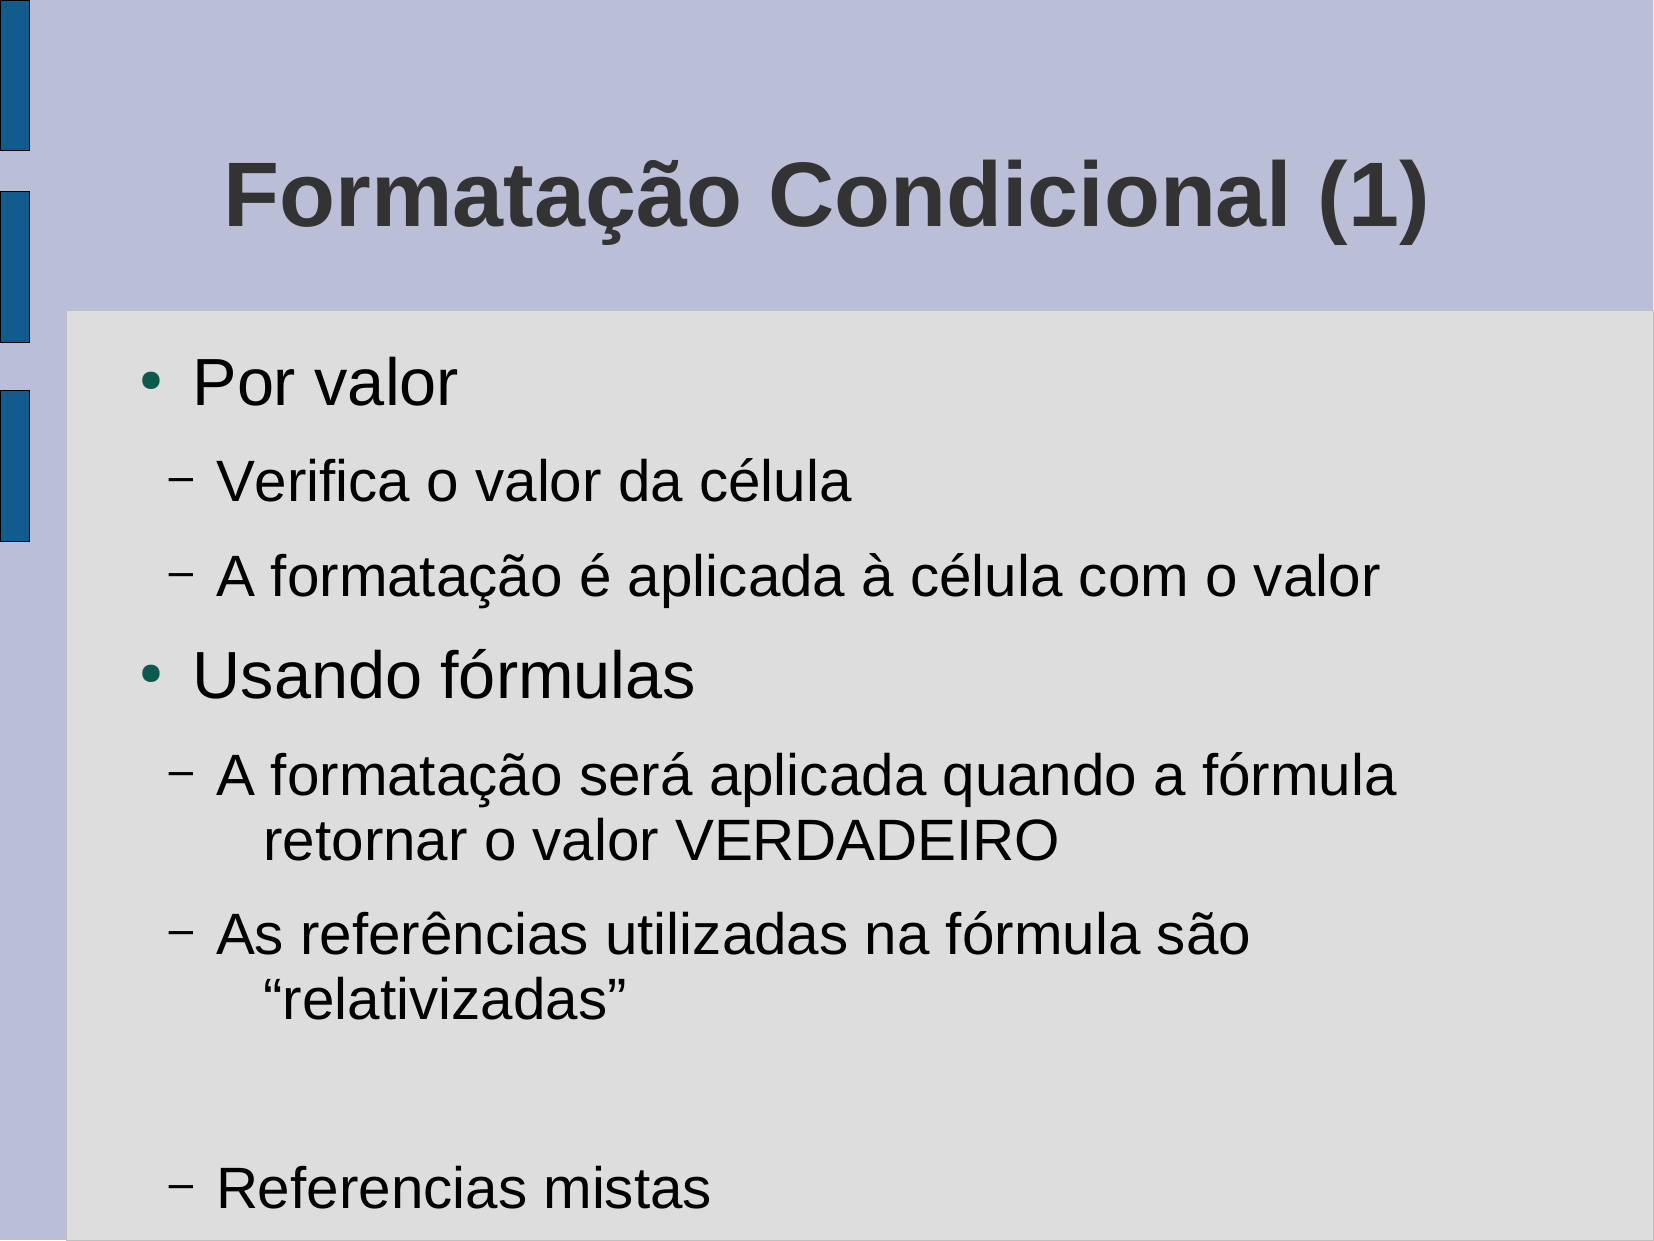

# Formatação Condicional (1)
Por valor
Verifica o valor da célula
A formatação é aplicada à célula com o valor
Usando fórmulas
A formatação será aplicada quando a fórmula retornar o valor VERDADEIRO
As referências utilizadas na fórmula são “relativizadas”
Referencias mistas